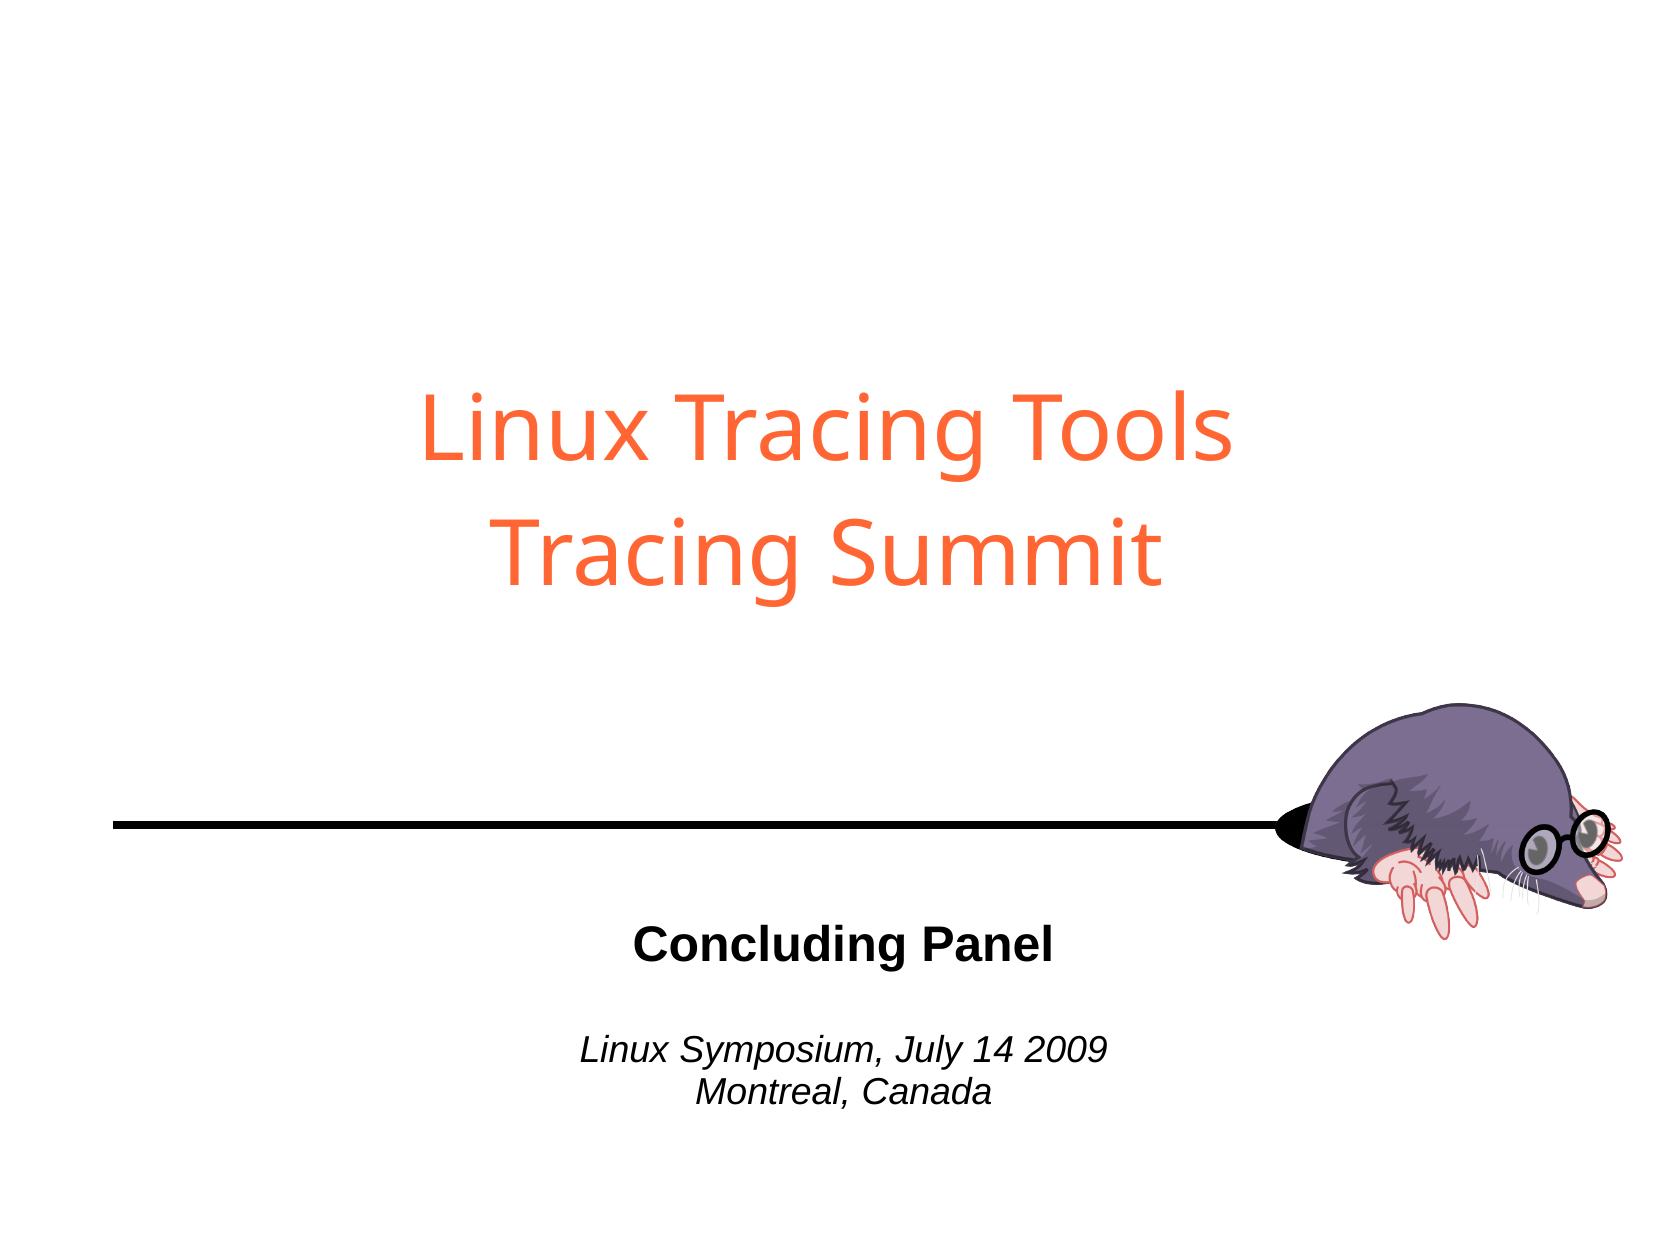

# Linux Tracing Tools Tracing Summit
Concluding Panel
Linux Symposium, July 14 2009
Montreal, Canada